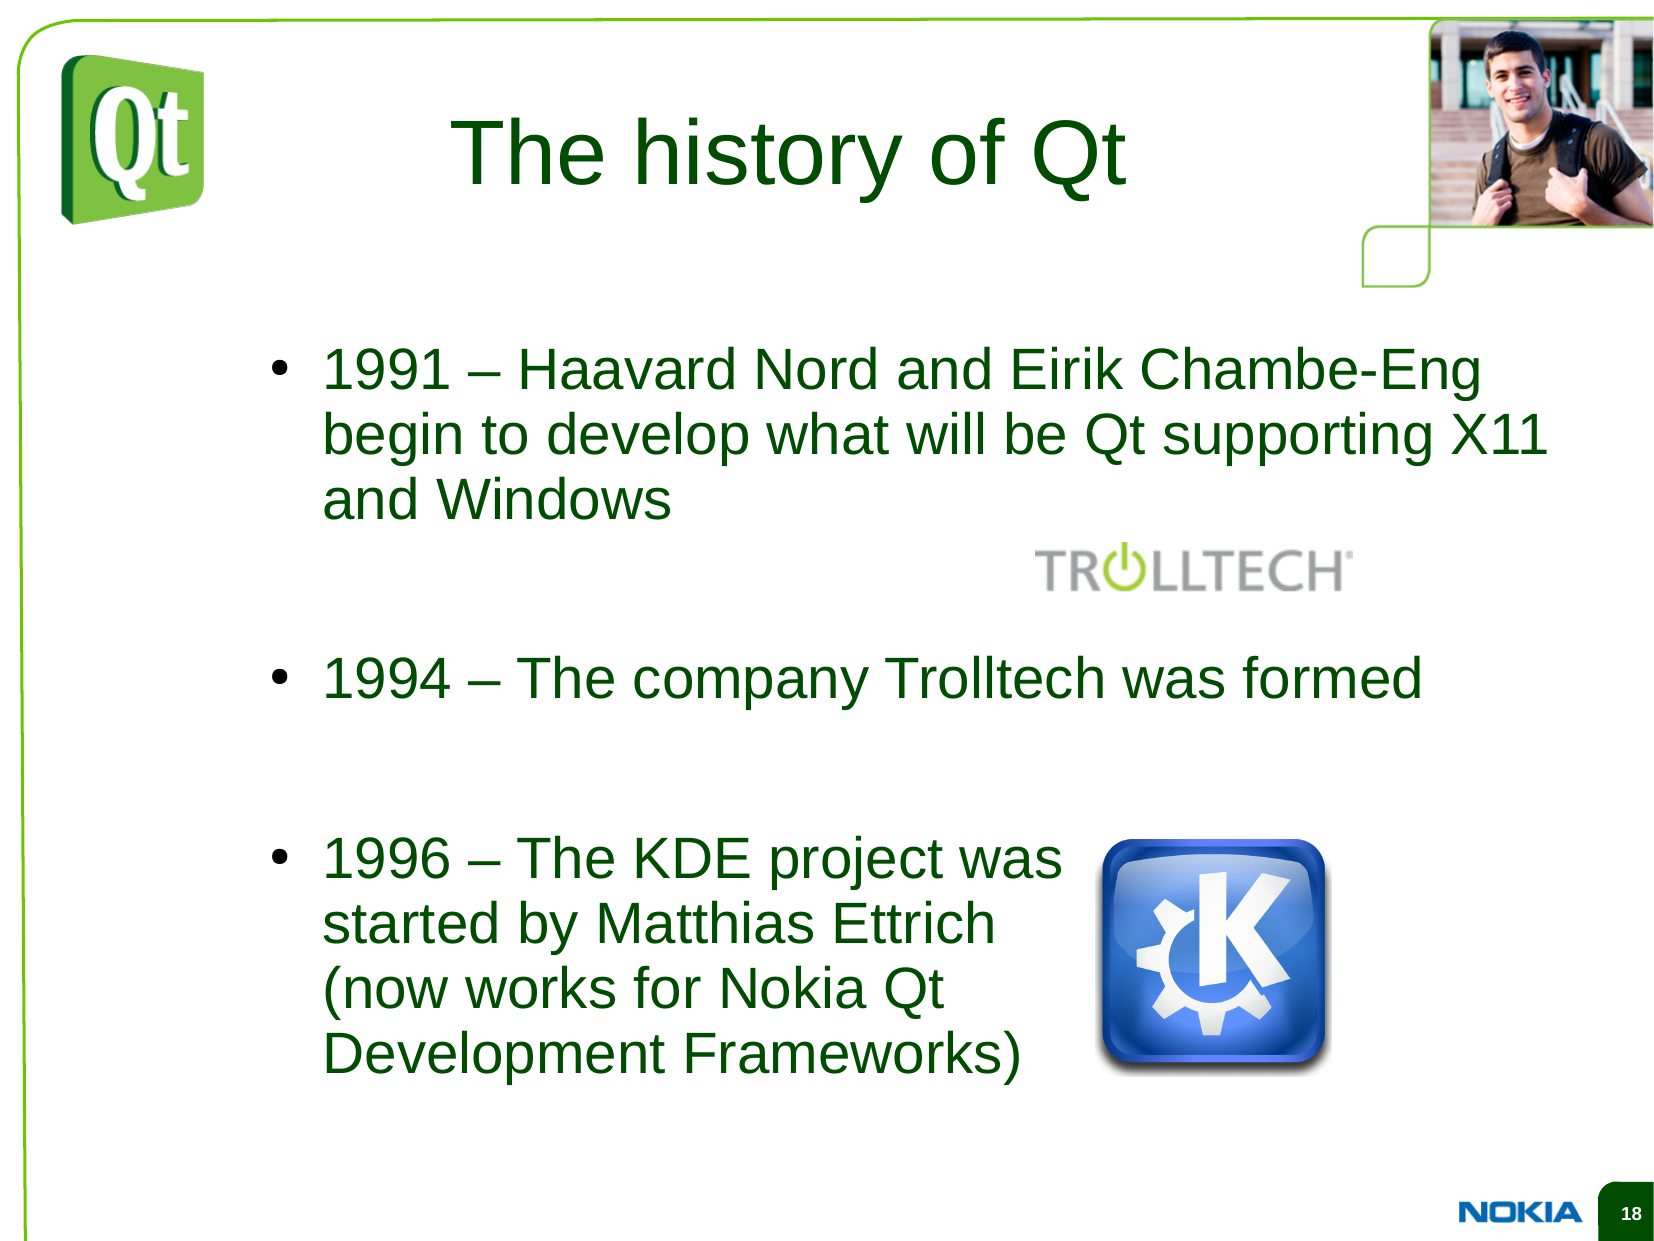

# The history of Qt
1991 – Haavard Nord and Eirik Chambe-Eng begin to develop what will be Qt supporting X11 and Windows
1994 – The company Trolltech was formed
1996 – The KDE project was
started by Matthias Ettrich
(now works for Nokia Qt
Development Frameworks)